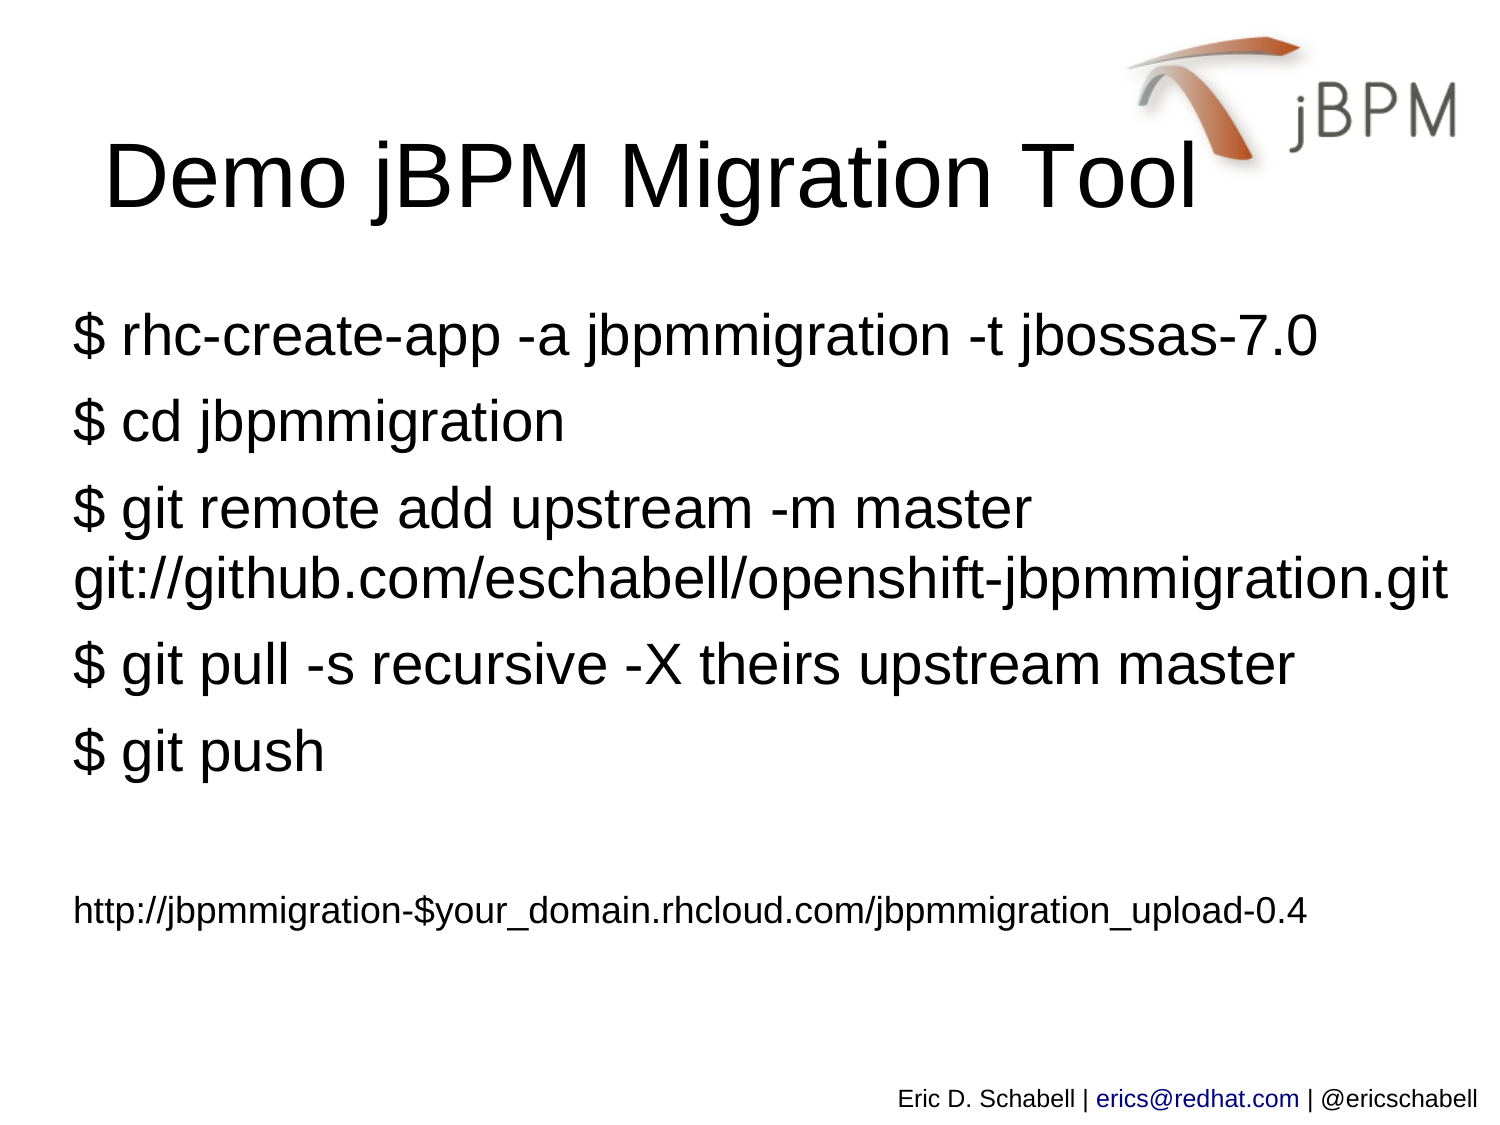

# Demo jBPM Migration Tool
$ rhc-create-app -a jbpmmigration -t jbossas-7.0
$ cd jbpmmigration
$ git remote add upstream -m master git://github.com/eschabell/openshift-jbpmmigration.git
$ git pull -s recursive -X theirs upstream master
$ git push
http://jbpmmigration-$your_domain.rhcloud.com/jbpmmigration_upload-0.4